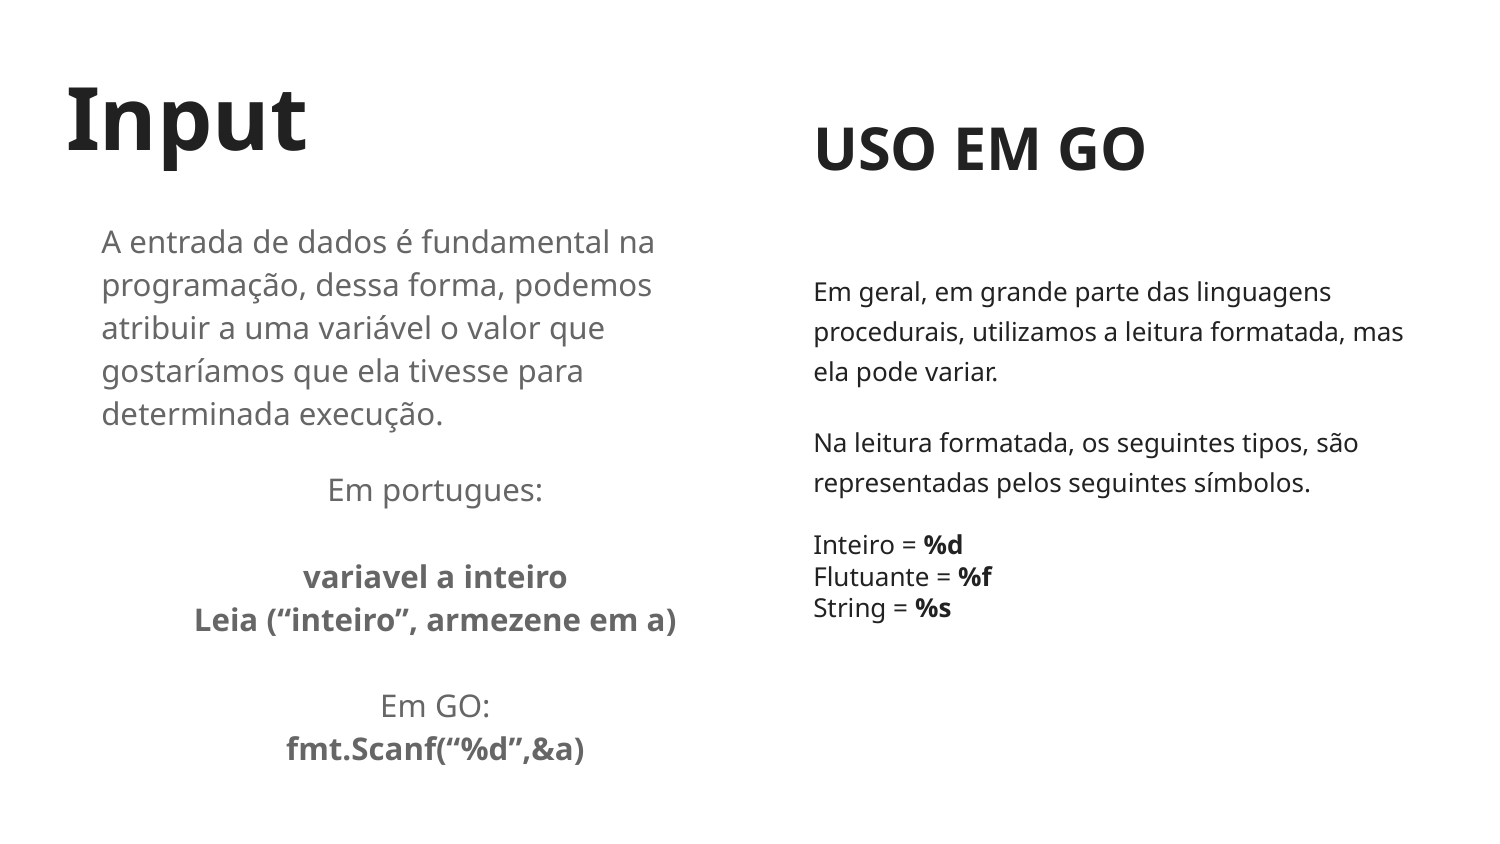

# Input
USO EM GO
Em geral, em grande parte das linguagens procedurais, utilizamos a leitura formatada, mas ela pode variar.
Na leitura formatada, os seguintes tipos, são representadas pelos seguintes símbolos.
Inteiro = %d
Flutuante = %f
String = %s
A entrada de dados é fundamental na programação, dessa forma, podemos atribuir a uma variável o valor que gostaríamos que ela tivesse para determinada execução.
Em portugues:
variavel a inteiro
Leia (“inteiro”, armezene em a)
Em GO:
fmt.Scanf(“%d”,&a)